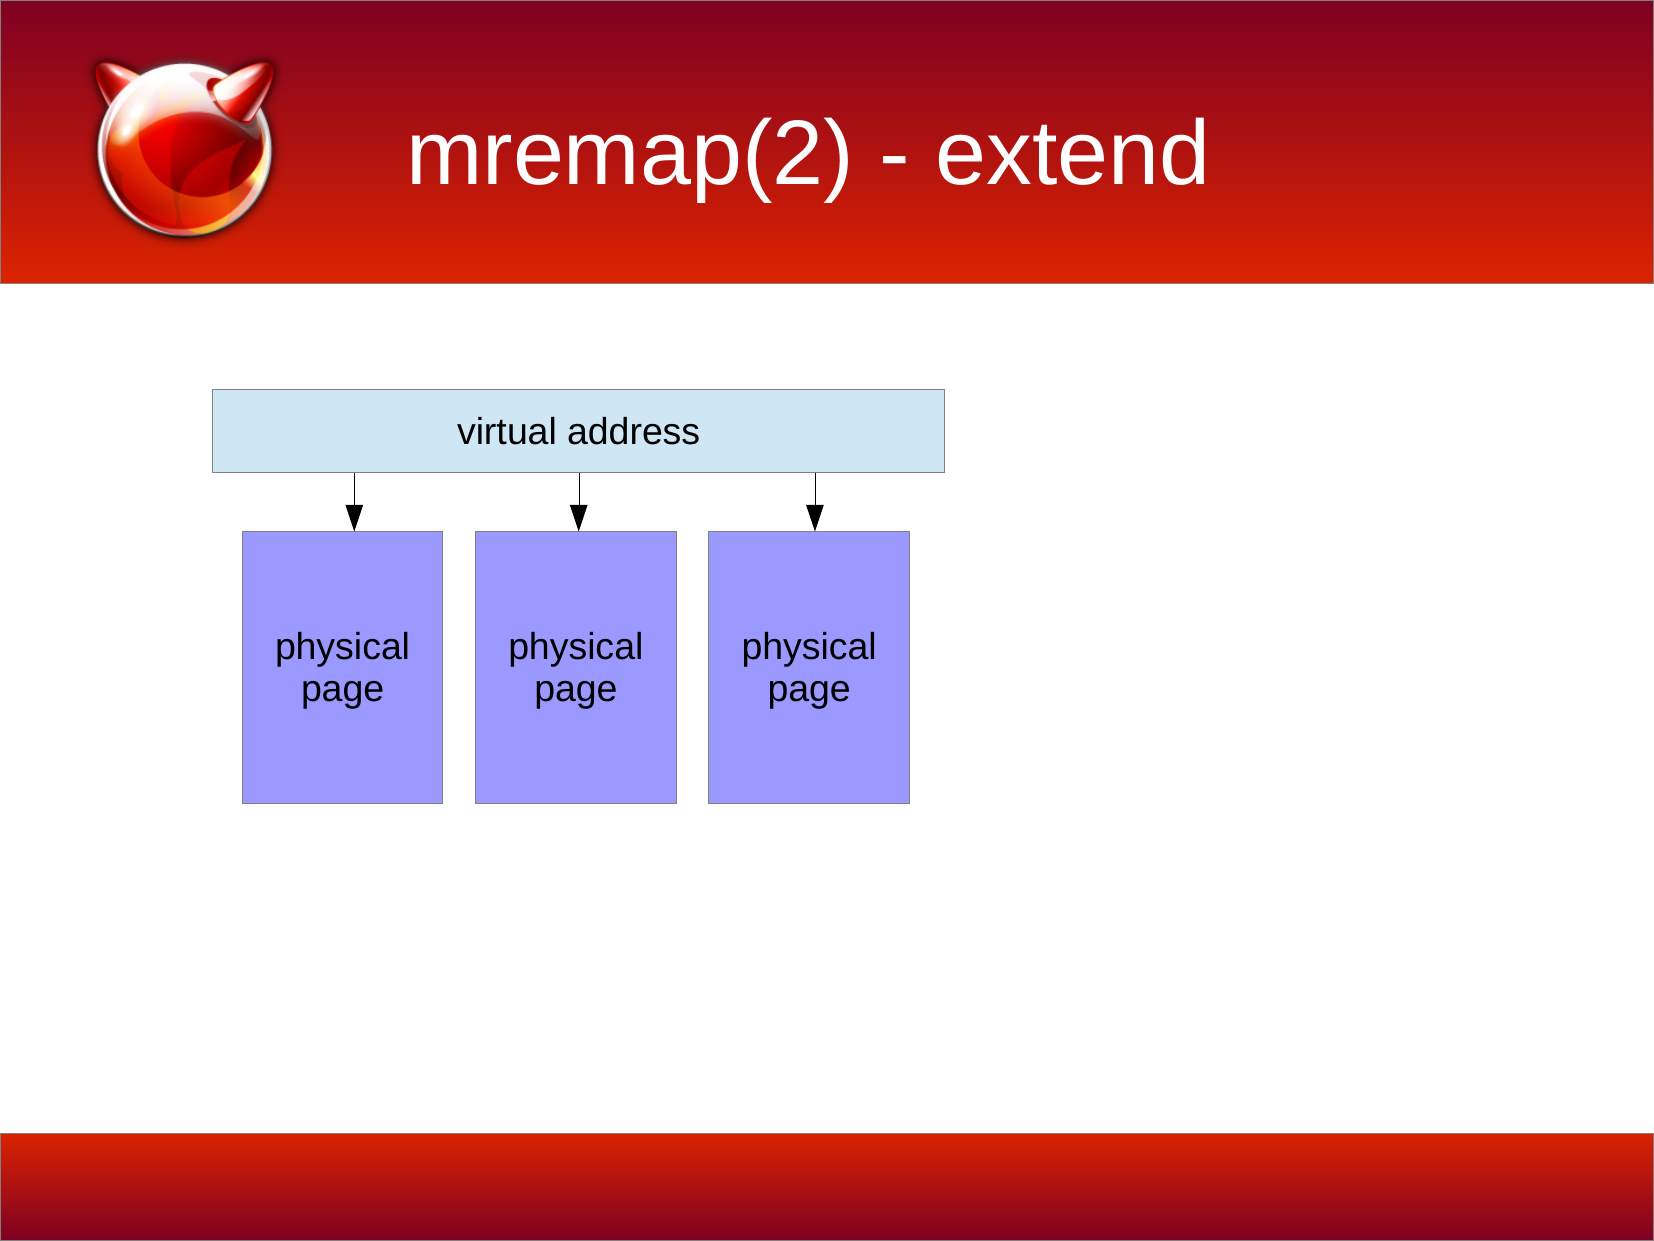

# mremap(2) - extend
virtual address
physical
page
physical
page
physical
page